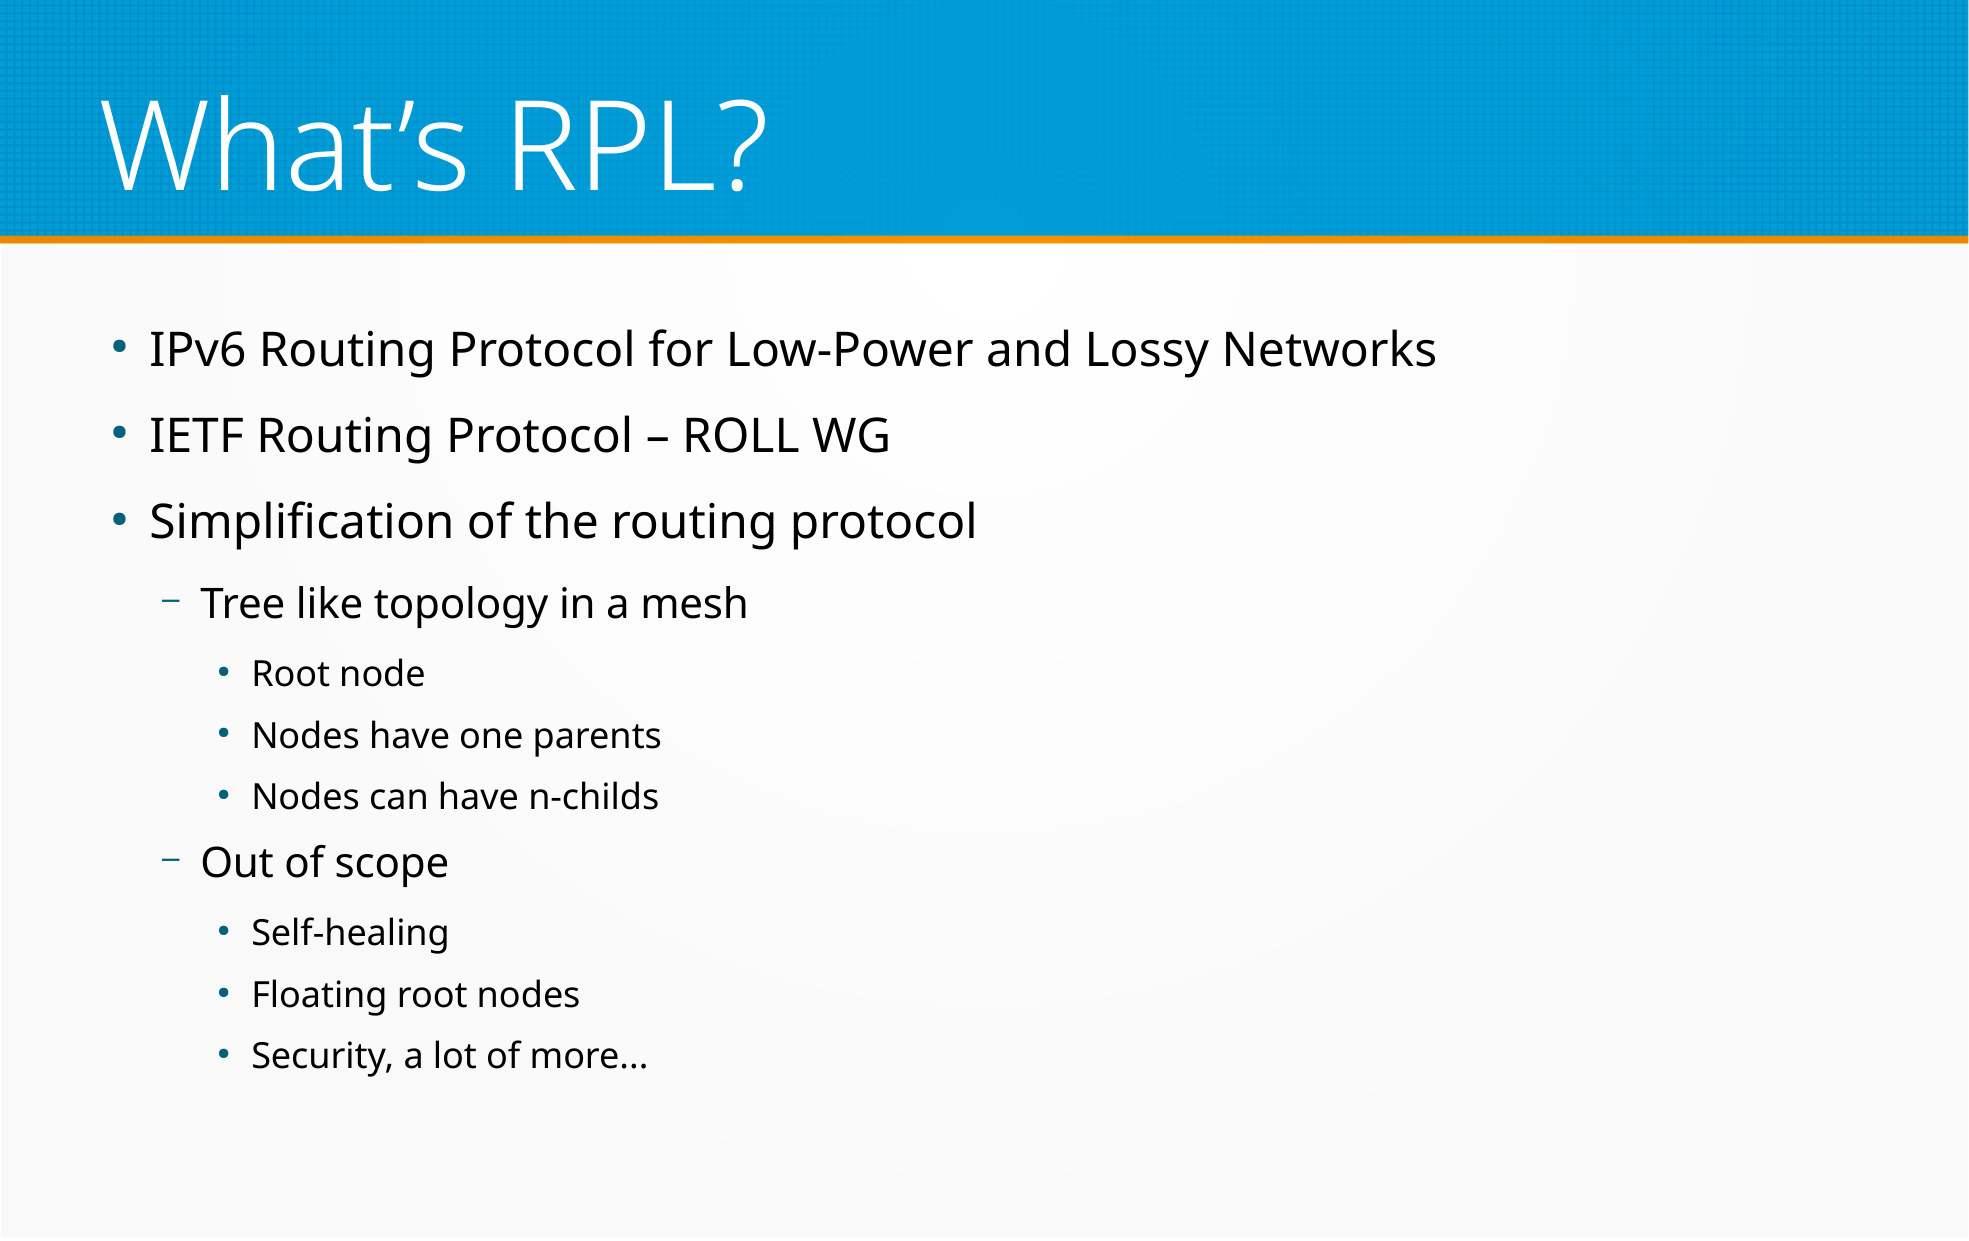

# What’s RPL?
IPv6 Routing Protocol for Low-Power and Lossy Networks
IETF Routing Protocol – ROLL WG
Simplification of the routing protocol
Tree like topology in a mesh
Root node
Nodes have one parents
Nodes can have n-childs
Out of scope
Self-healing
Floating root nodes
Security, a lot of more...